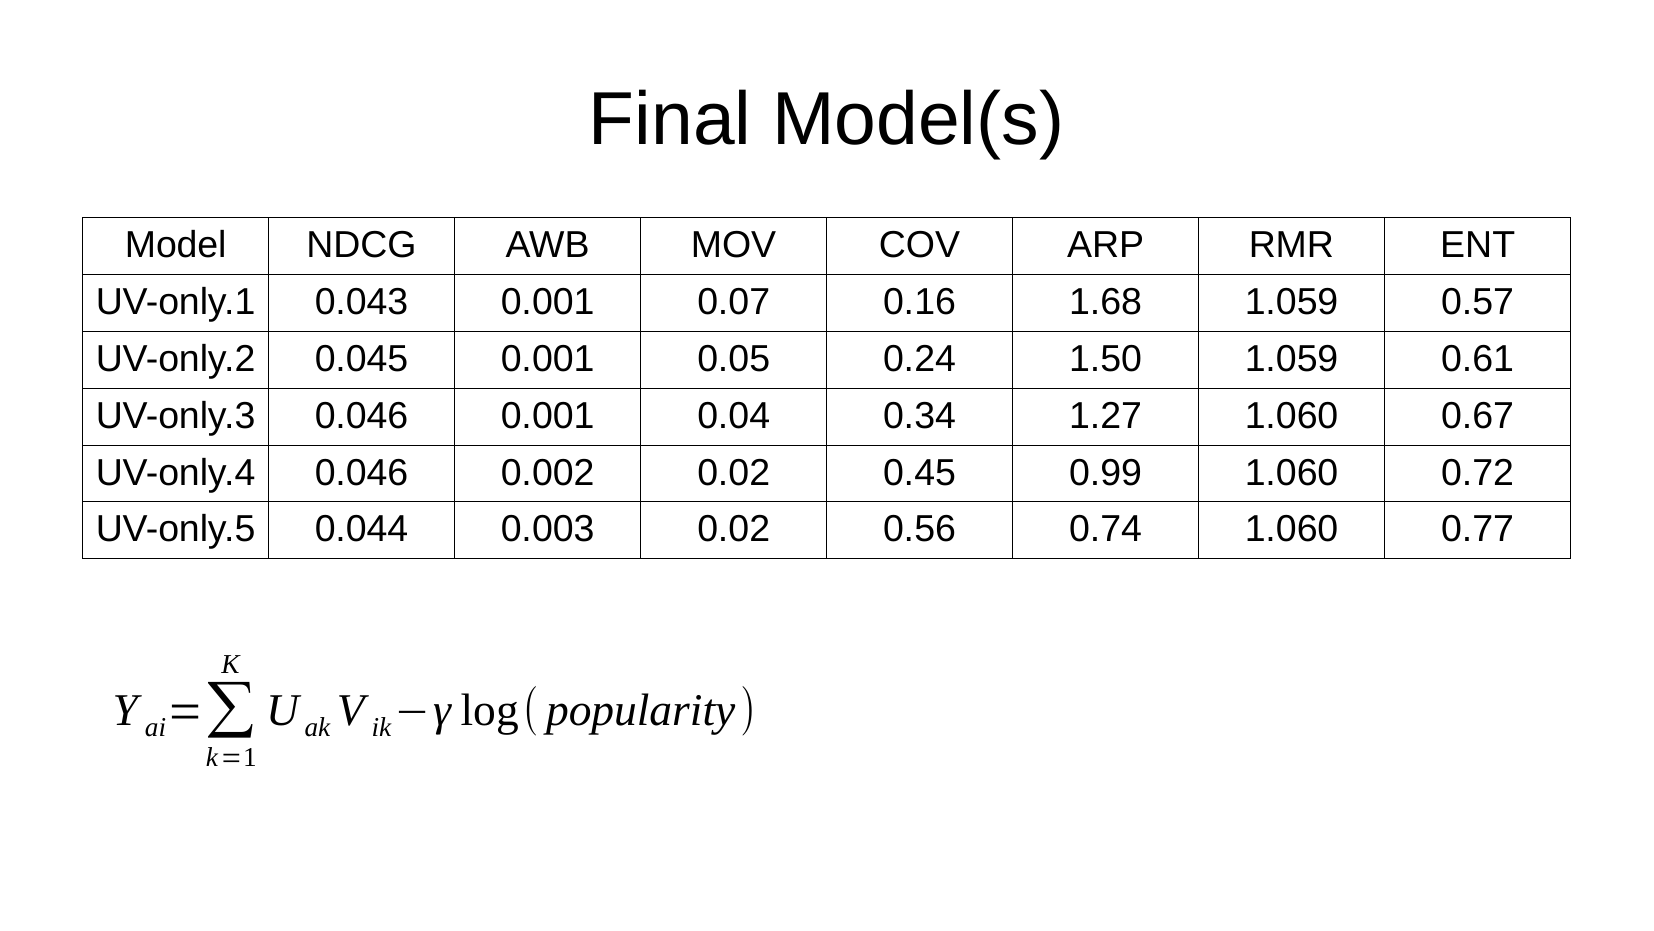

# Final Model(s)
| Model | NDCG | AWB | MOV | COV | ARP | RMR | ENT |
| --- | --- | --- | --- | --- | --- | --- | --- |
| UV-only.1 | 0.043 | 0.001 | 0.07 | 0.16 | 1.68 | 1.059 | 0.57 |
| UV-only.2 | 0.045 | 0.001 | 0.05 | 0.24 | 1.50 | 1.059 | 0.61 |
| UV-only.3 | 0.046 | 0.001 | 0.04 | 0.34 | 1.27 | 1.060 | 0.67 |
| UV-only.4 | 0.046 | 0.002 | 0.02 | 0.45 | 0.99 | 1.060 | 0.72 |
| UV-only.5 | 0.044 | 0.003 | 0.02 | 0.56 | 0.74 | 1.060 | 0.77 |